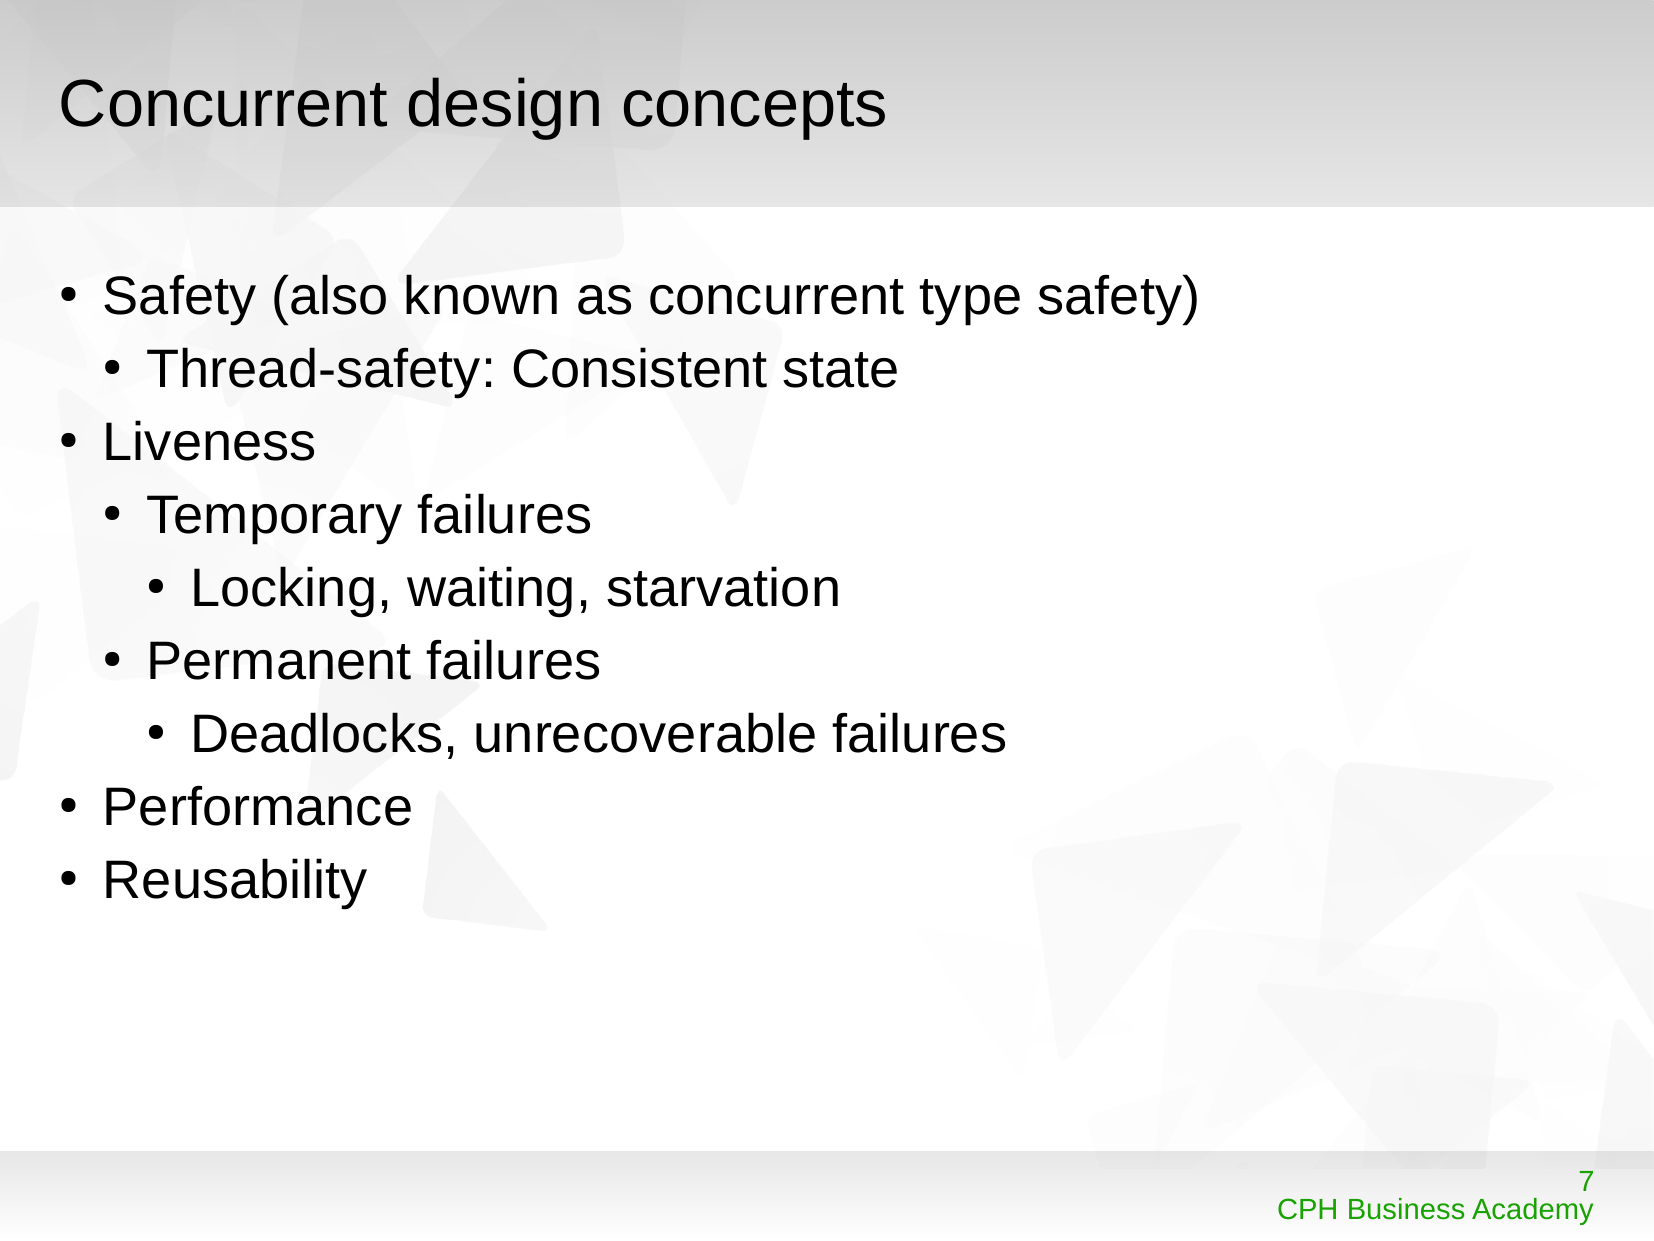

# Concurrent design concepts
Safety (also known as concurrent type safety)
Thread-safety: Consistent state
Liveness
Temporary failures
Locking, waiting, starvation
Permanent failures
Deadlocks, unrecoverable failures
Performance
Reusability
7
CPH Business Academy